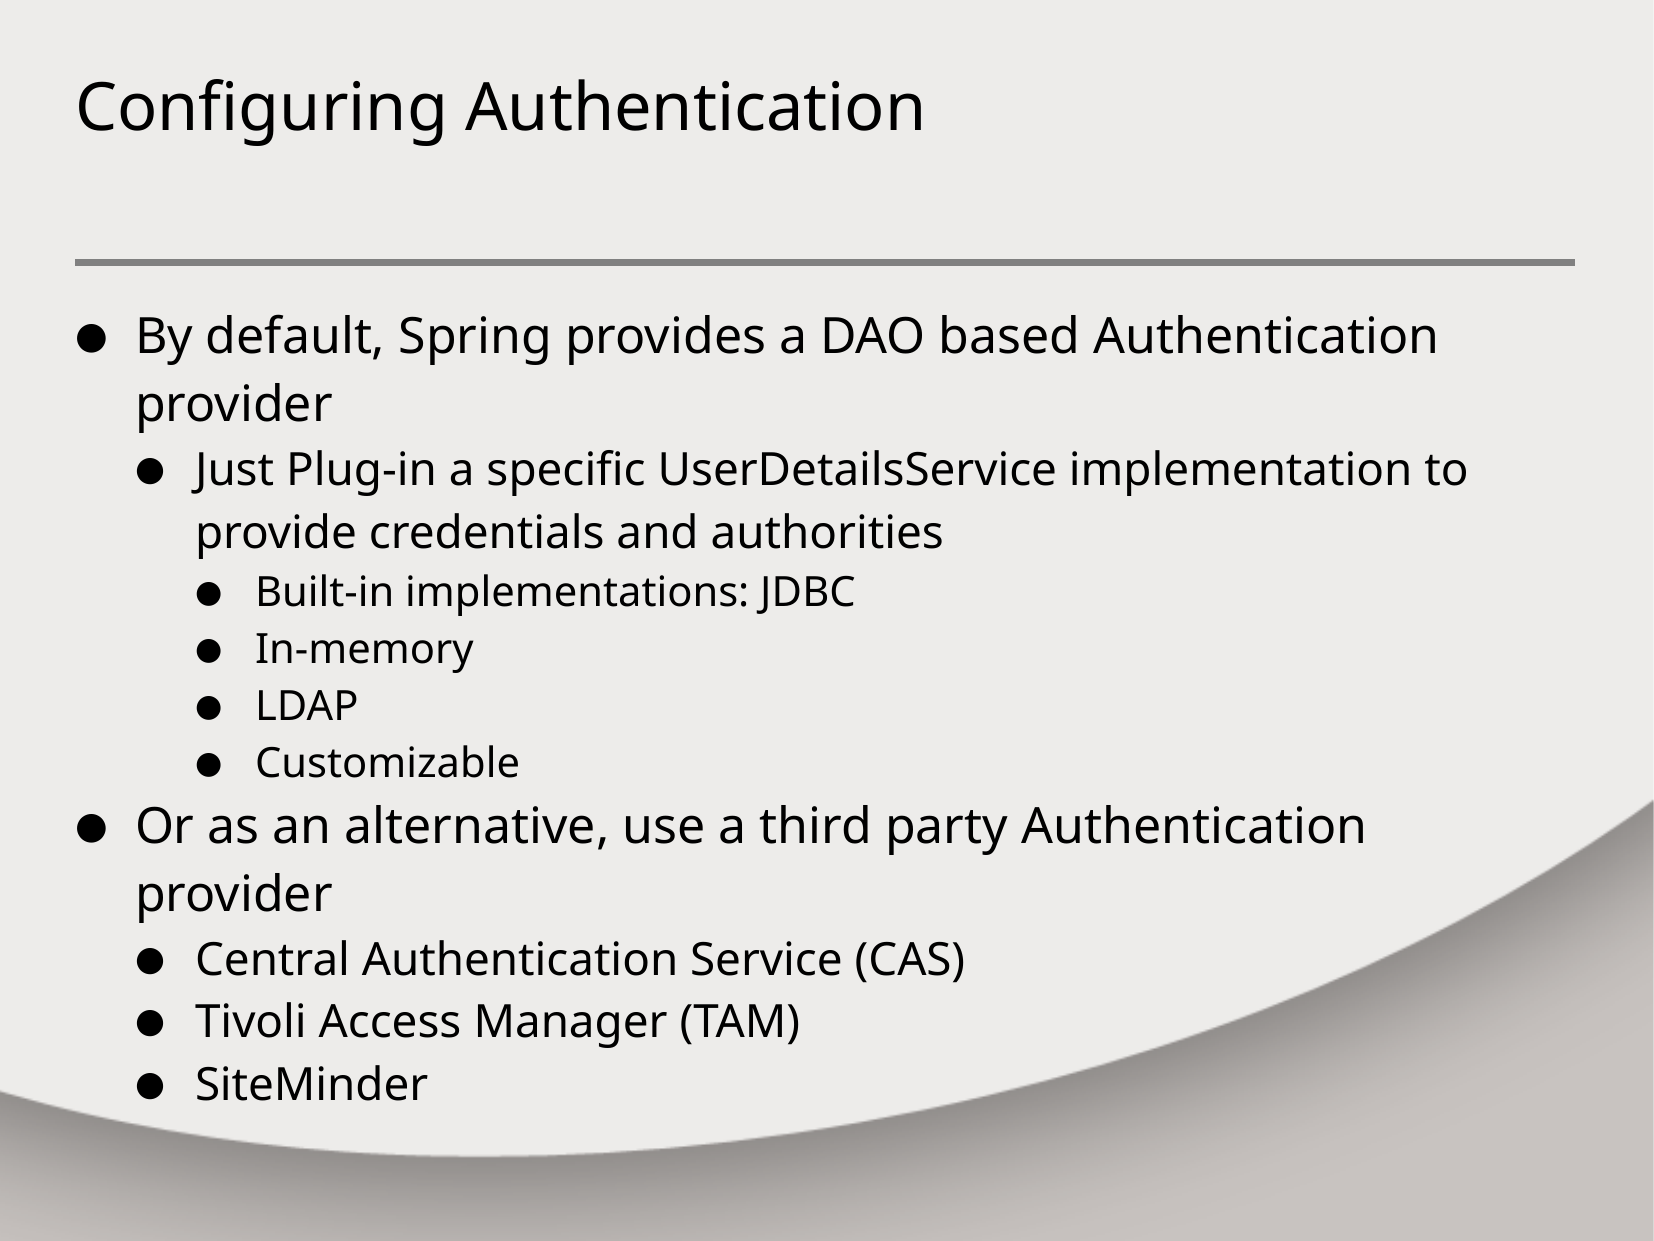

# Configuring Authentication
By default, Spring provides a DAO based Authentication provider
Just Plug-in a specific UserDetailsService implementation to provide credentials and authorities
Built-in implementations: JDBC
In-memory
LDAP
Customizable
Or as an alternative, use a third party Authentication provider
Central Authentication Service (CAS)
Tivoli Access Manager (TAM)
SiteMinder